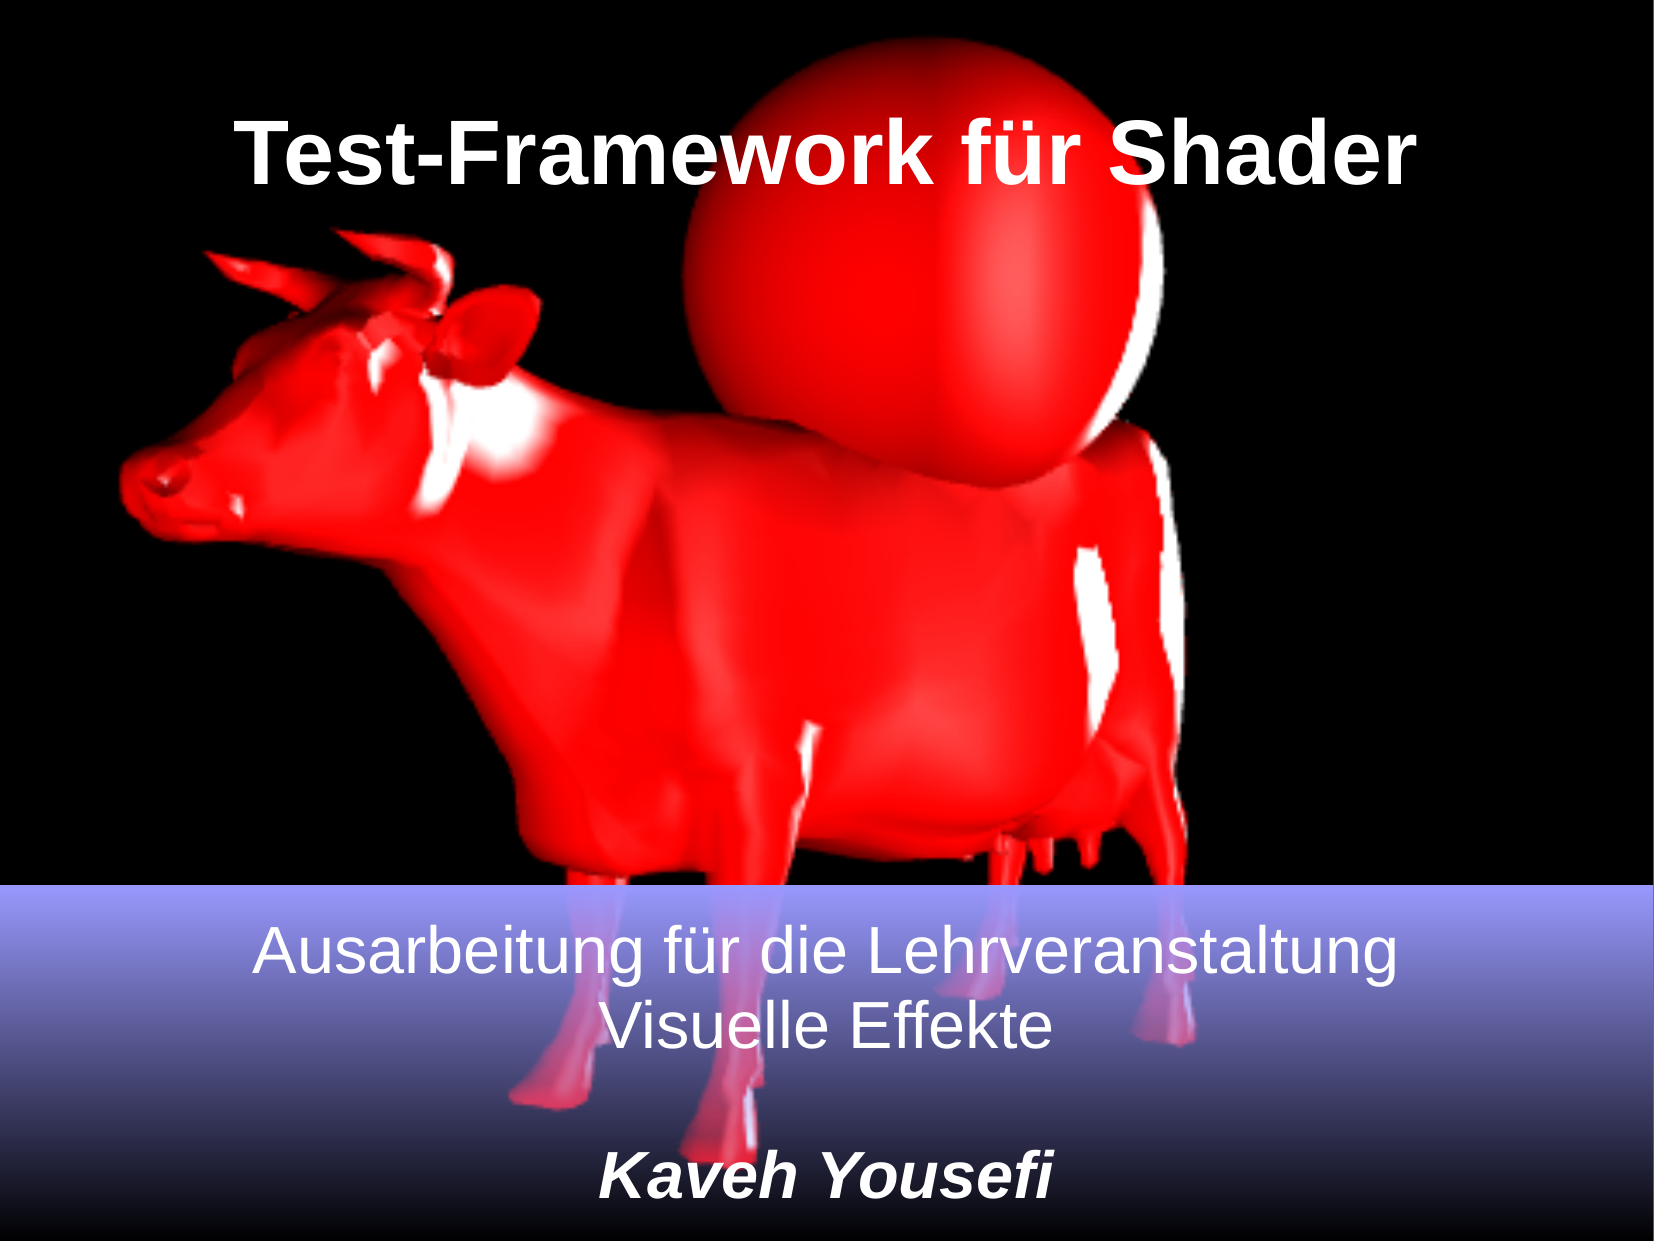

# Test-Framework für Shader
Ausarbeitung für die Lehrveranstaltung
Visuelle Effekte
Kaveh Yousefi